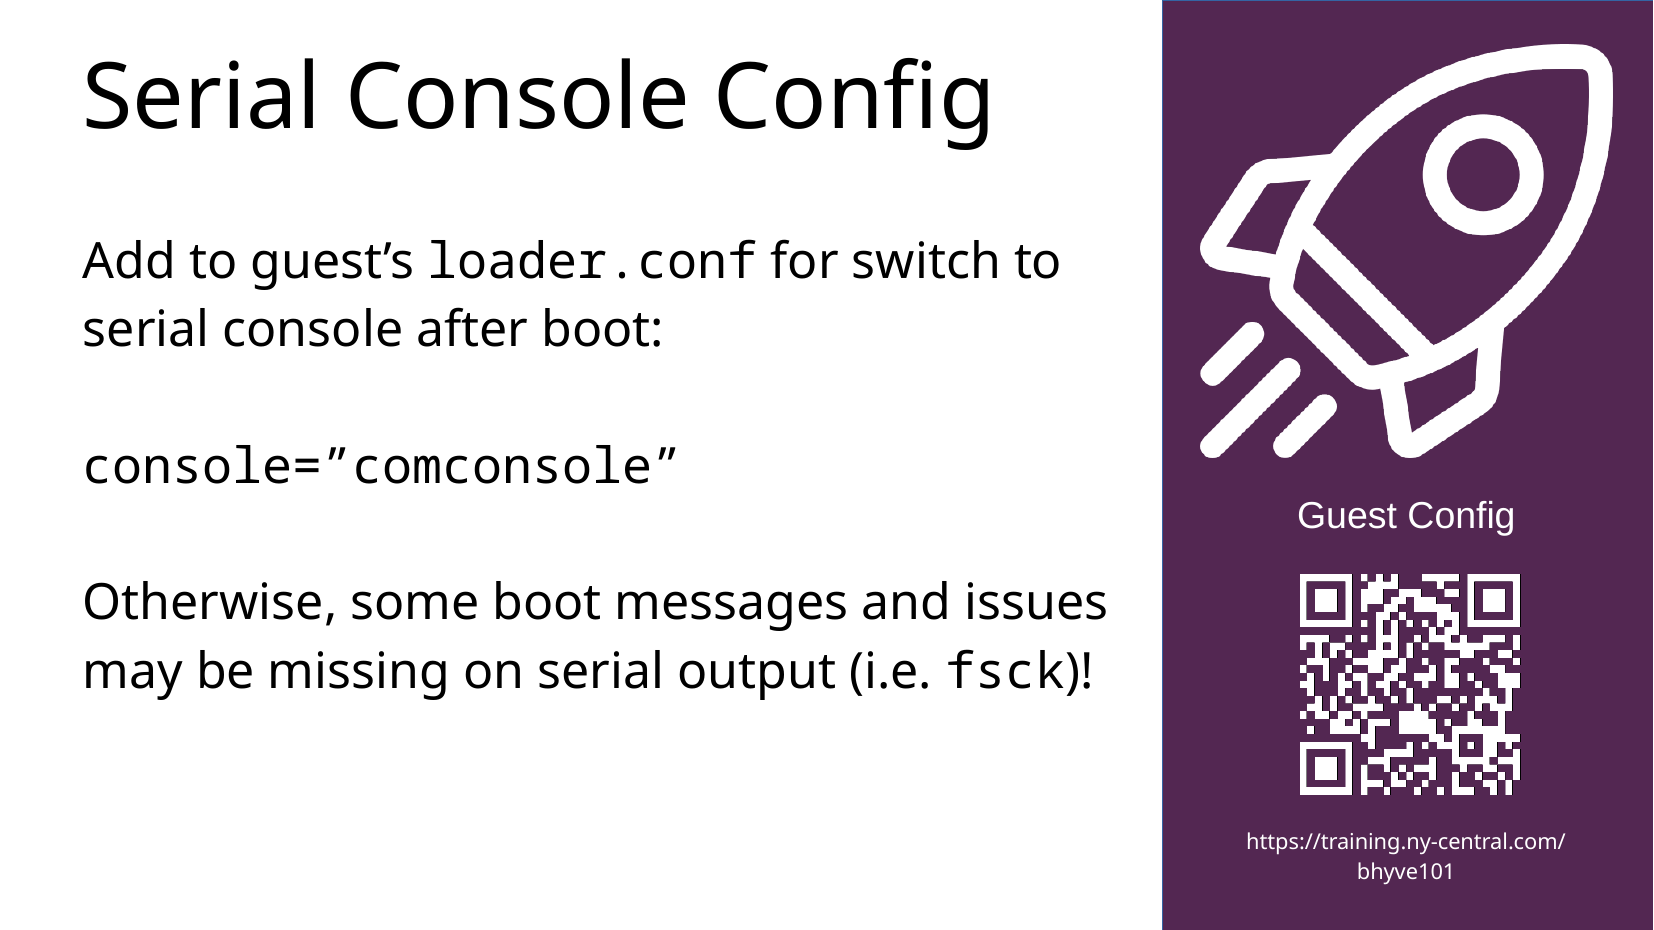

# Serial Console Config
Add to guest’s loader.conf for switch to serial console after boot:
console=”comconsole”
Otherwise, some boot messages and issues may be missing on serial output (i.e. fsck)!
Guest Config
https://training.ny-central.com/bhyve101